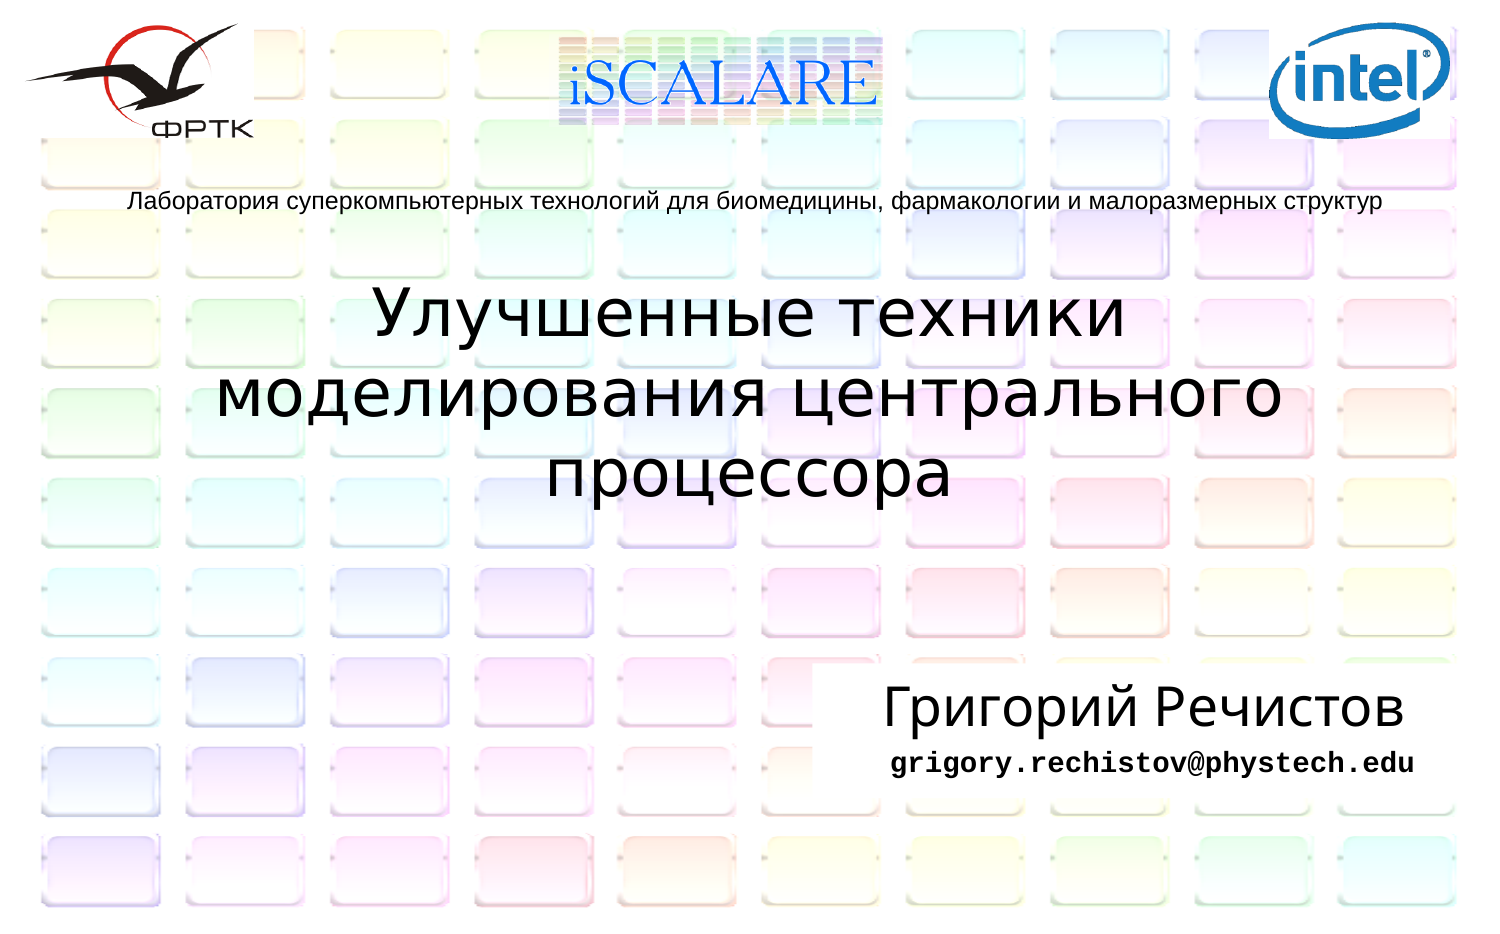

Лаборатория суперкомпьютерных технологий для биомедицины, фармакологии и малоразмерных структур
# Улучшенные техники моделирования центрального процессора
Григорий Речистов
 grigory.rechistov@phystech.edu